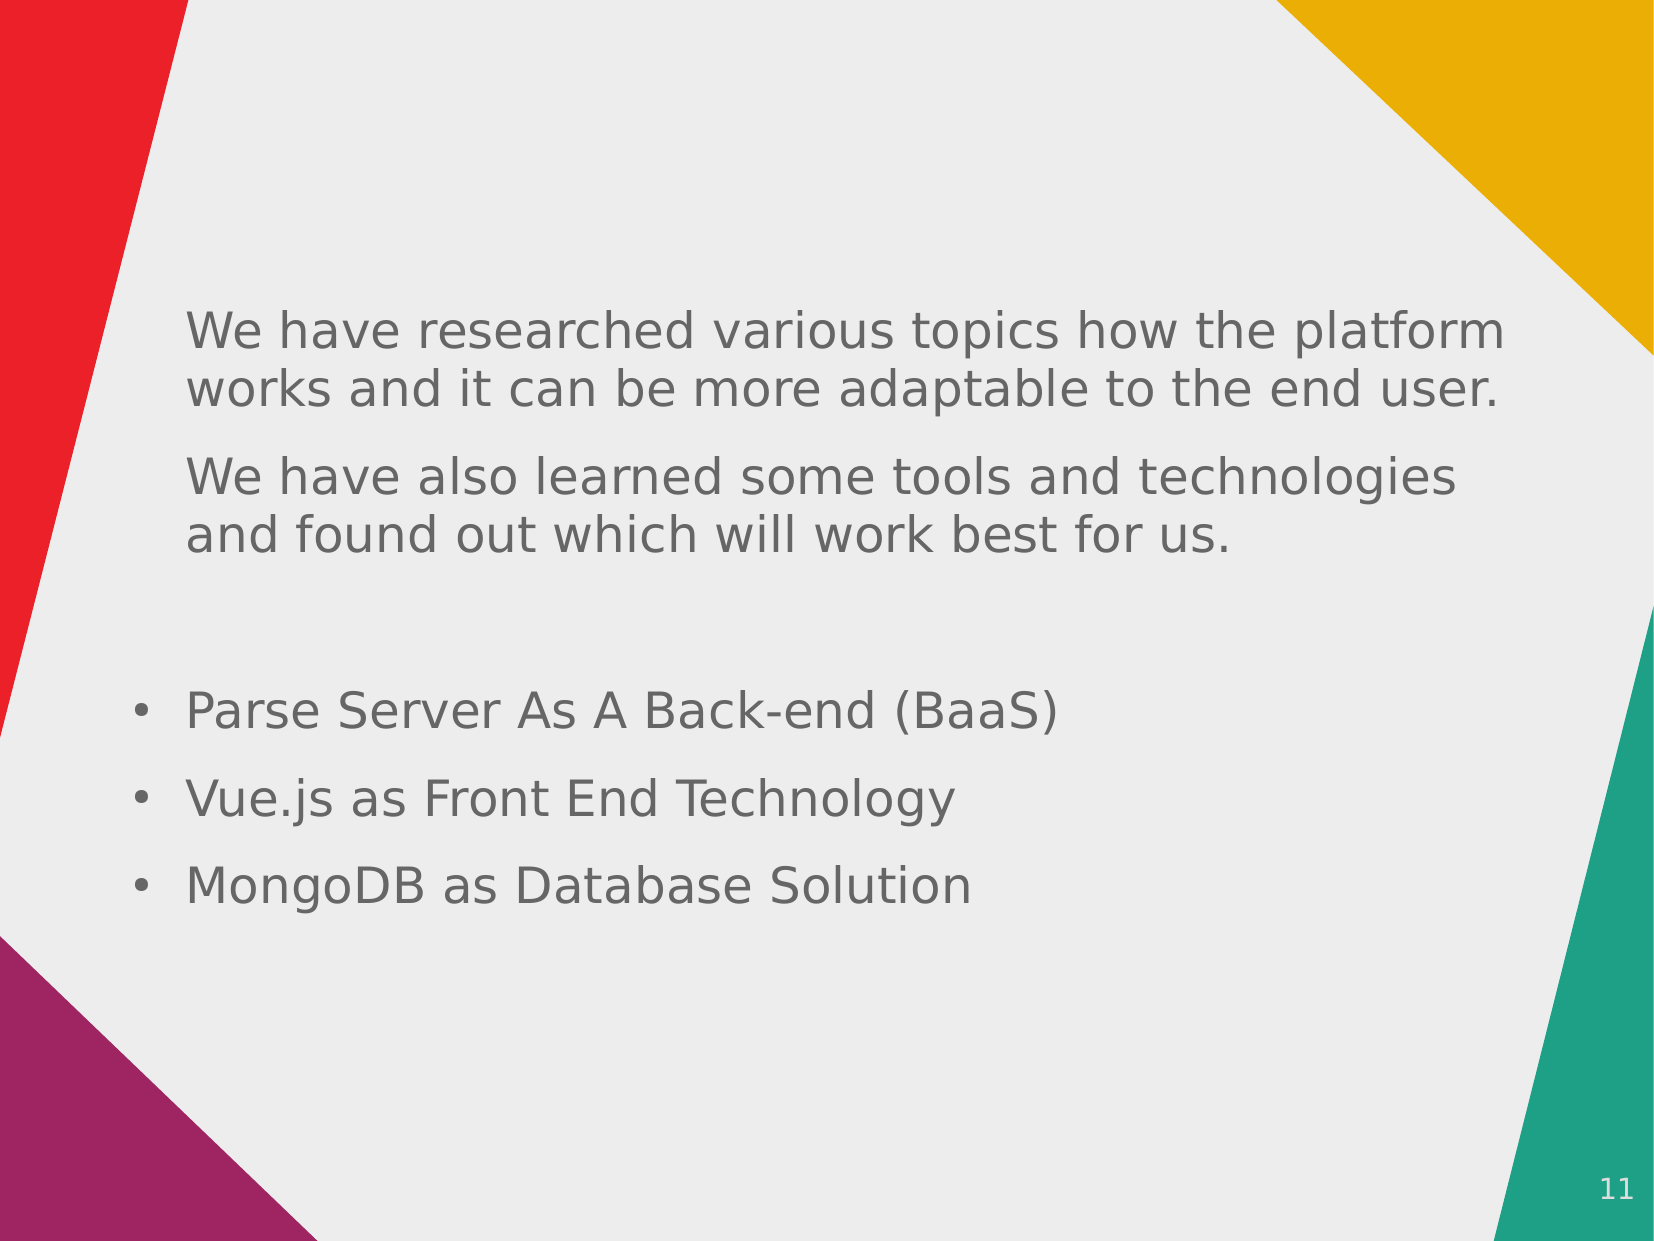

# We have researched various topics how the platform works and it can be more adaptable to the end user.
We have also learned some tools and technologies and found out which will work best for us.
Parse Server As A Back-end (BaaS)
Vue.js as Front End Technology
MongoDB as Database Solution
11